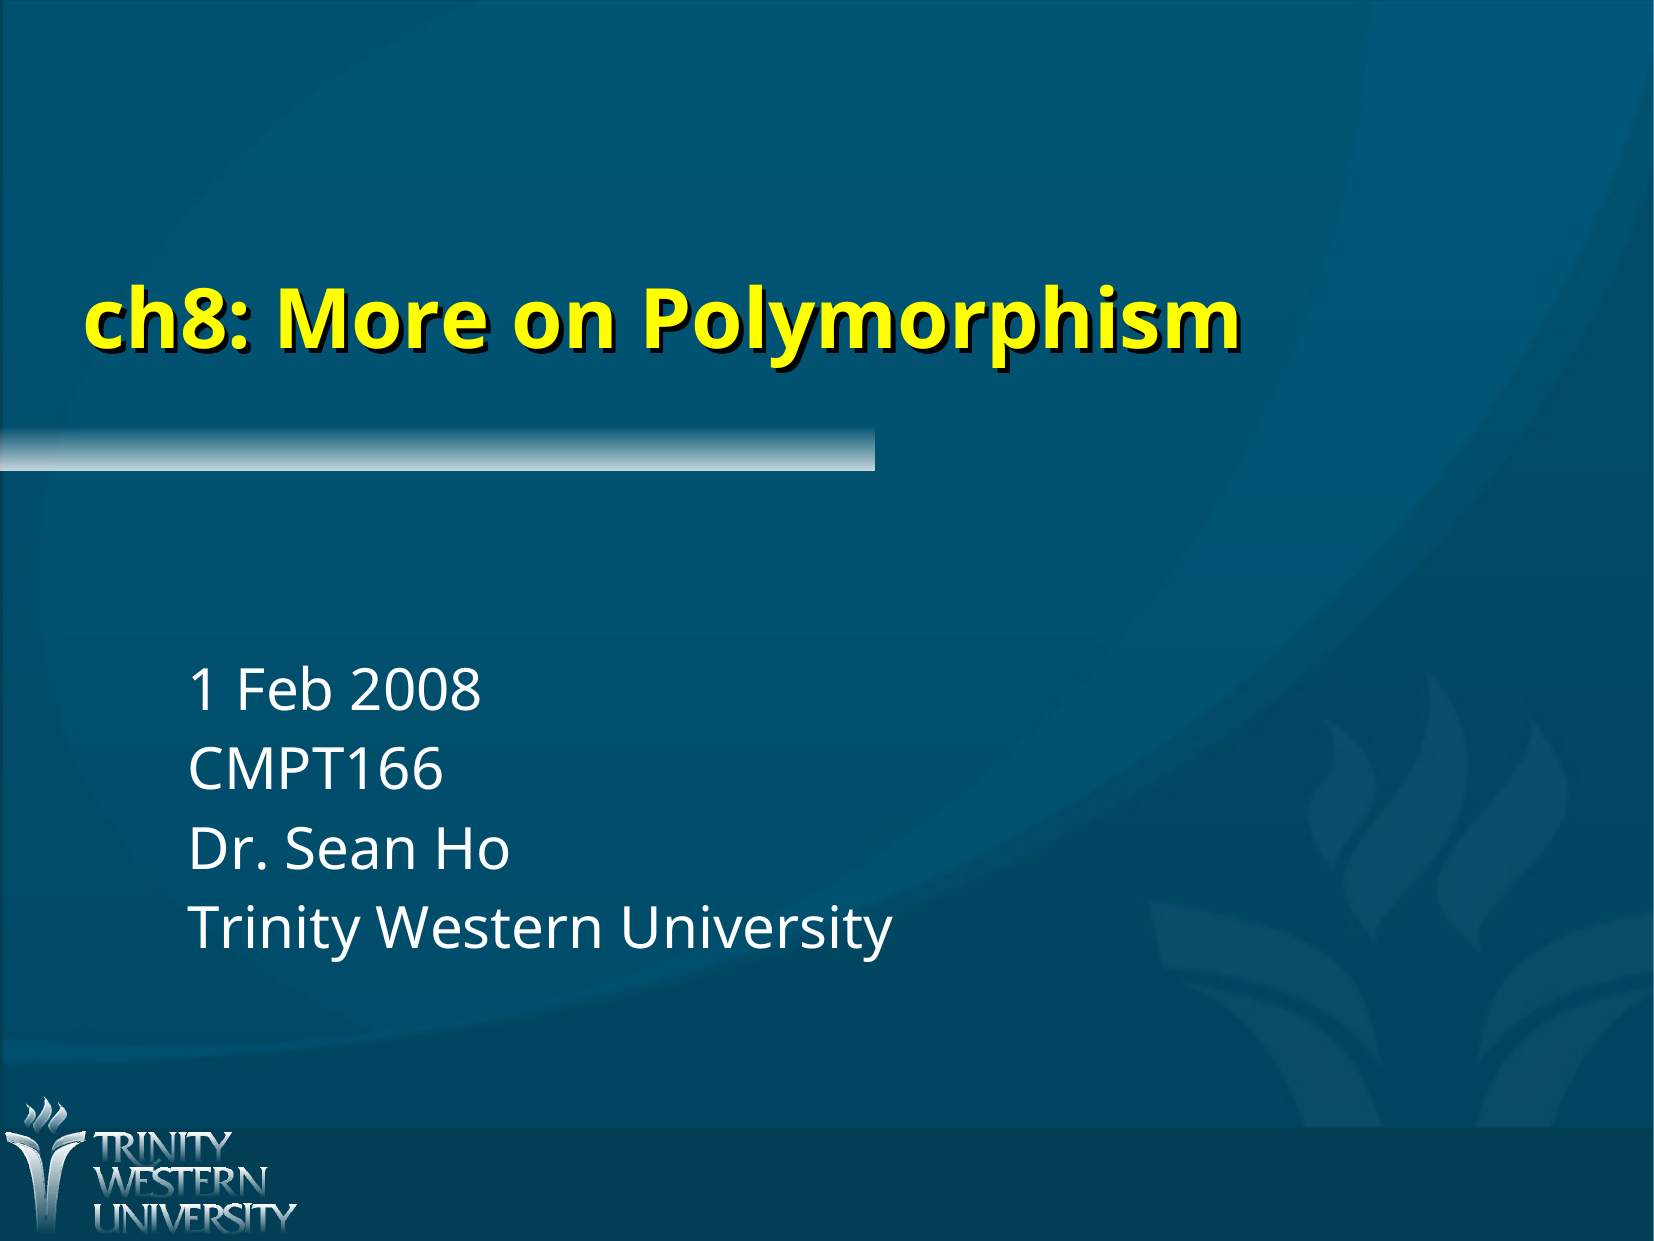

# ch8: More on Polymorphism
1 Feb 2008
CMPT166
Dr. Sean Ho
Trinity Western University